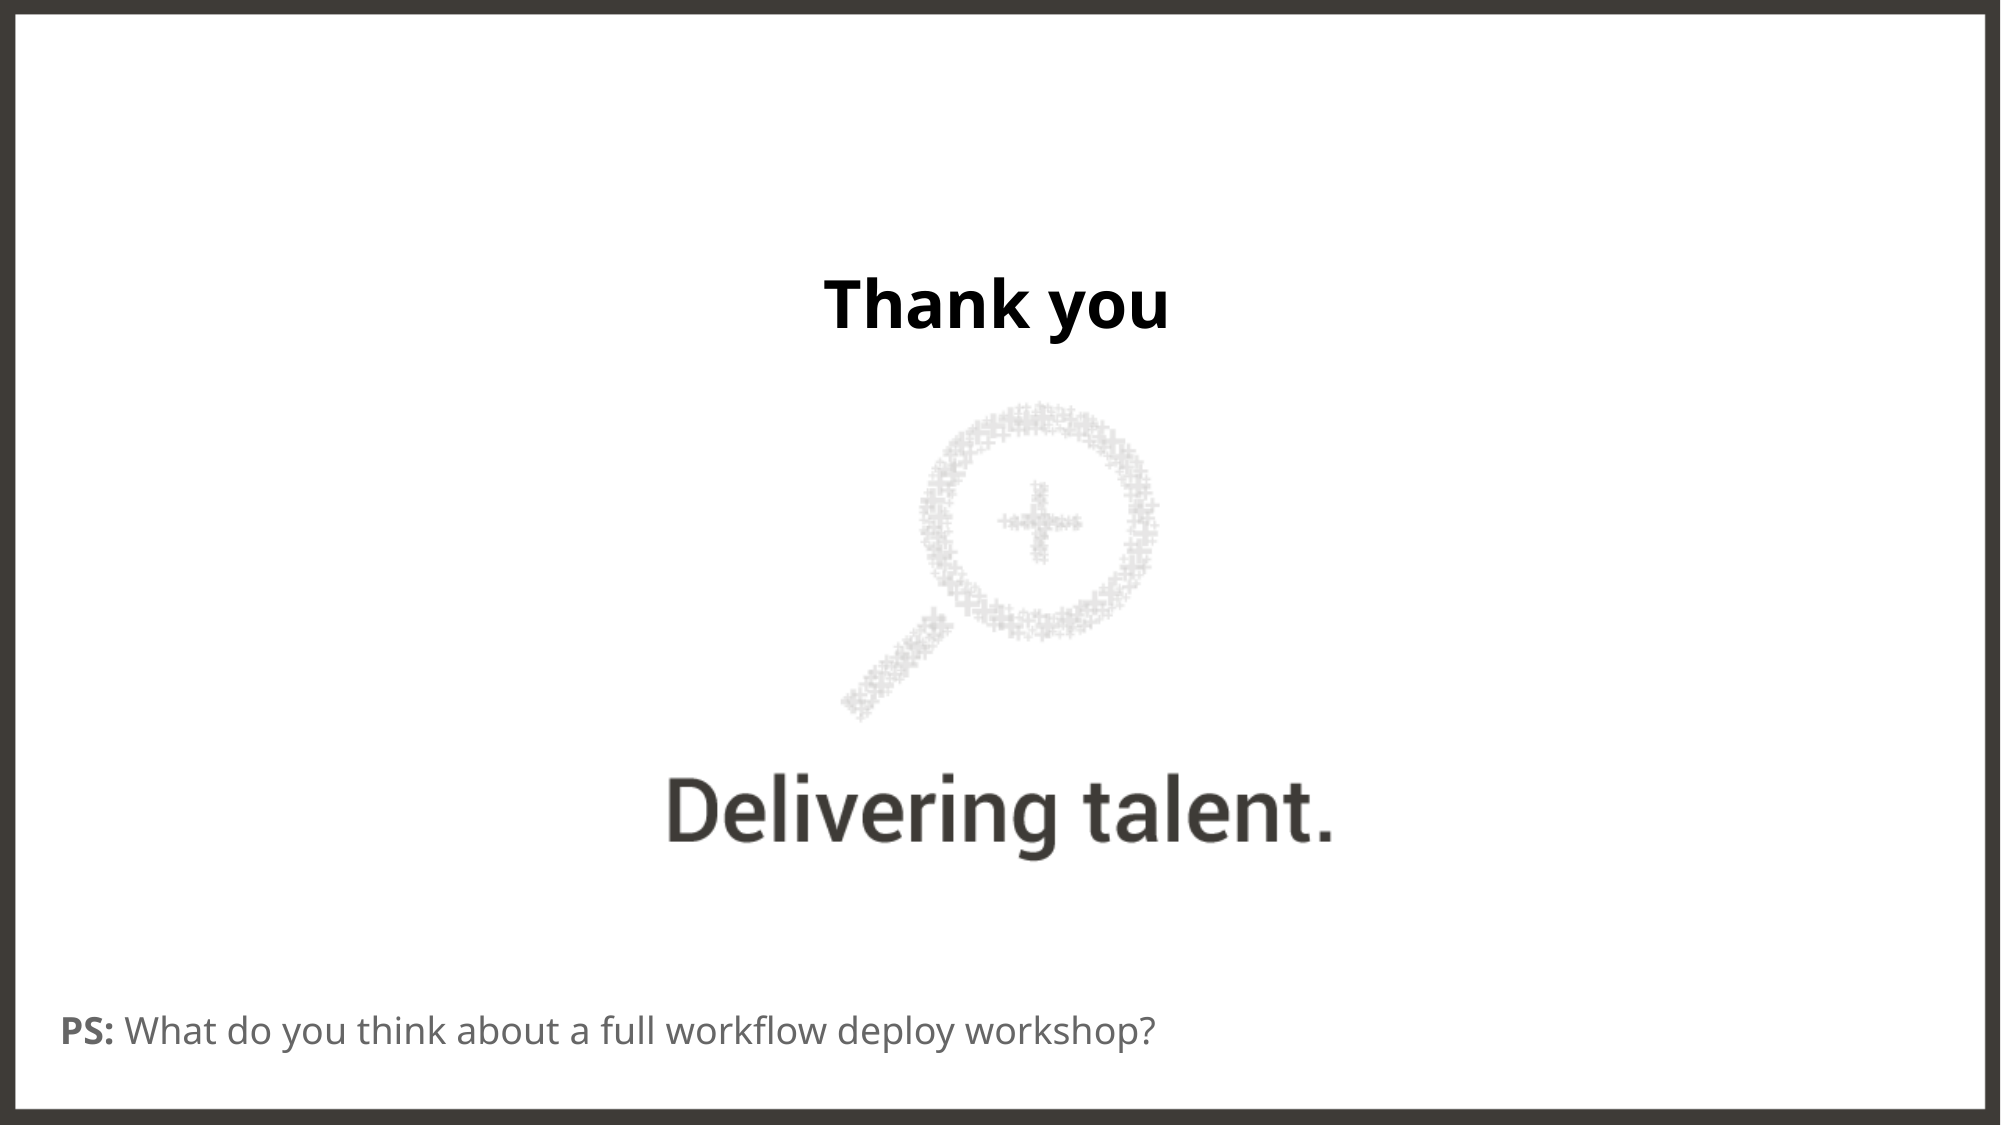

Thank you
PS: What do you think about a full workflow deploy workshop?